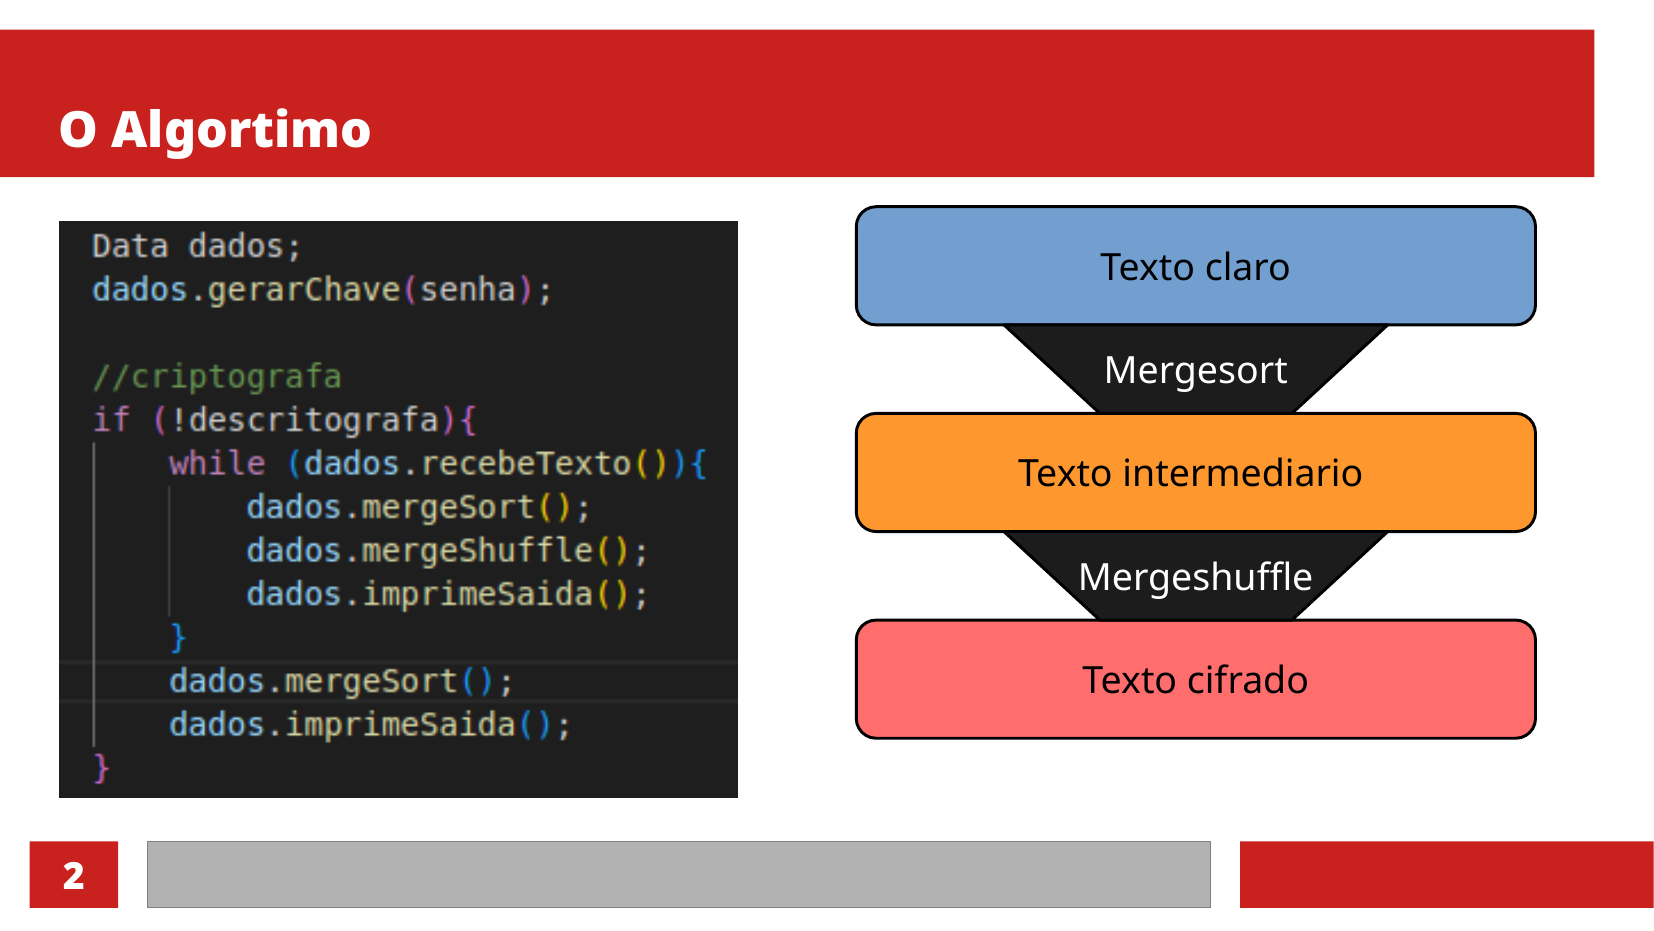

# O Algortimo
Texto claro
Mergesort
Texto intermediario
Mergeshuffle
Texto cifrado
2